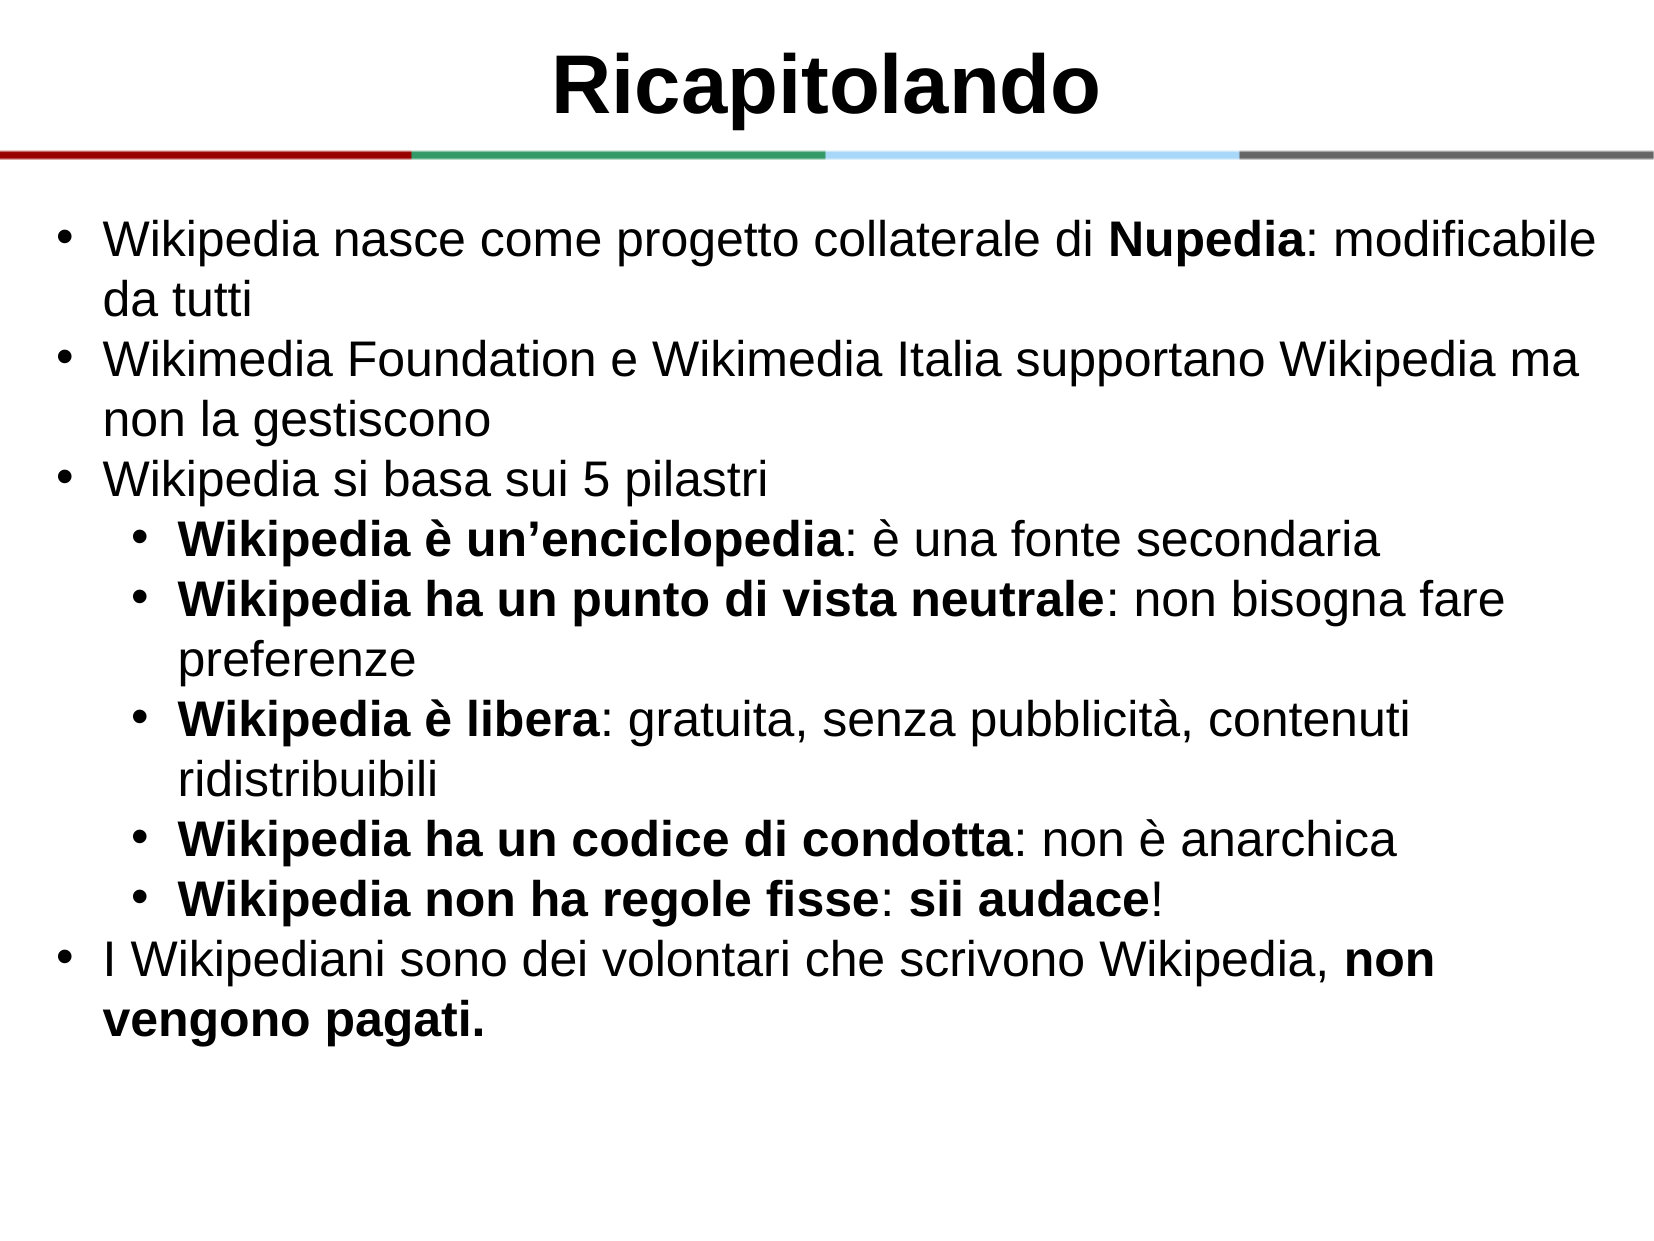

Ricapitolando
Wikipedia nasce come progetto collaterale di Nupedia: modificabile da tutti
Wikimedia Foundation e Wikimedia Italia supportano Wikipedia ma non la gestiscono
Wikipedia si basa sui 5 pilastri
Wikipedia è un’enciclopedia: è una fonte secondaria
Wikipedia ha un punto di vista neutrale: non bisogna fare preferenze
Wikipedia è libera: gratuita, senza pubblicità, contenuti ridistribuibili
Wikipedia ha un codice di condotta: non è anarchica
Wikipedia non ha regole fisse: sii audace!
I Wikipediani sono dei volontari che scrivono Wikipedia, non vengono pagati.